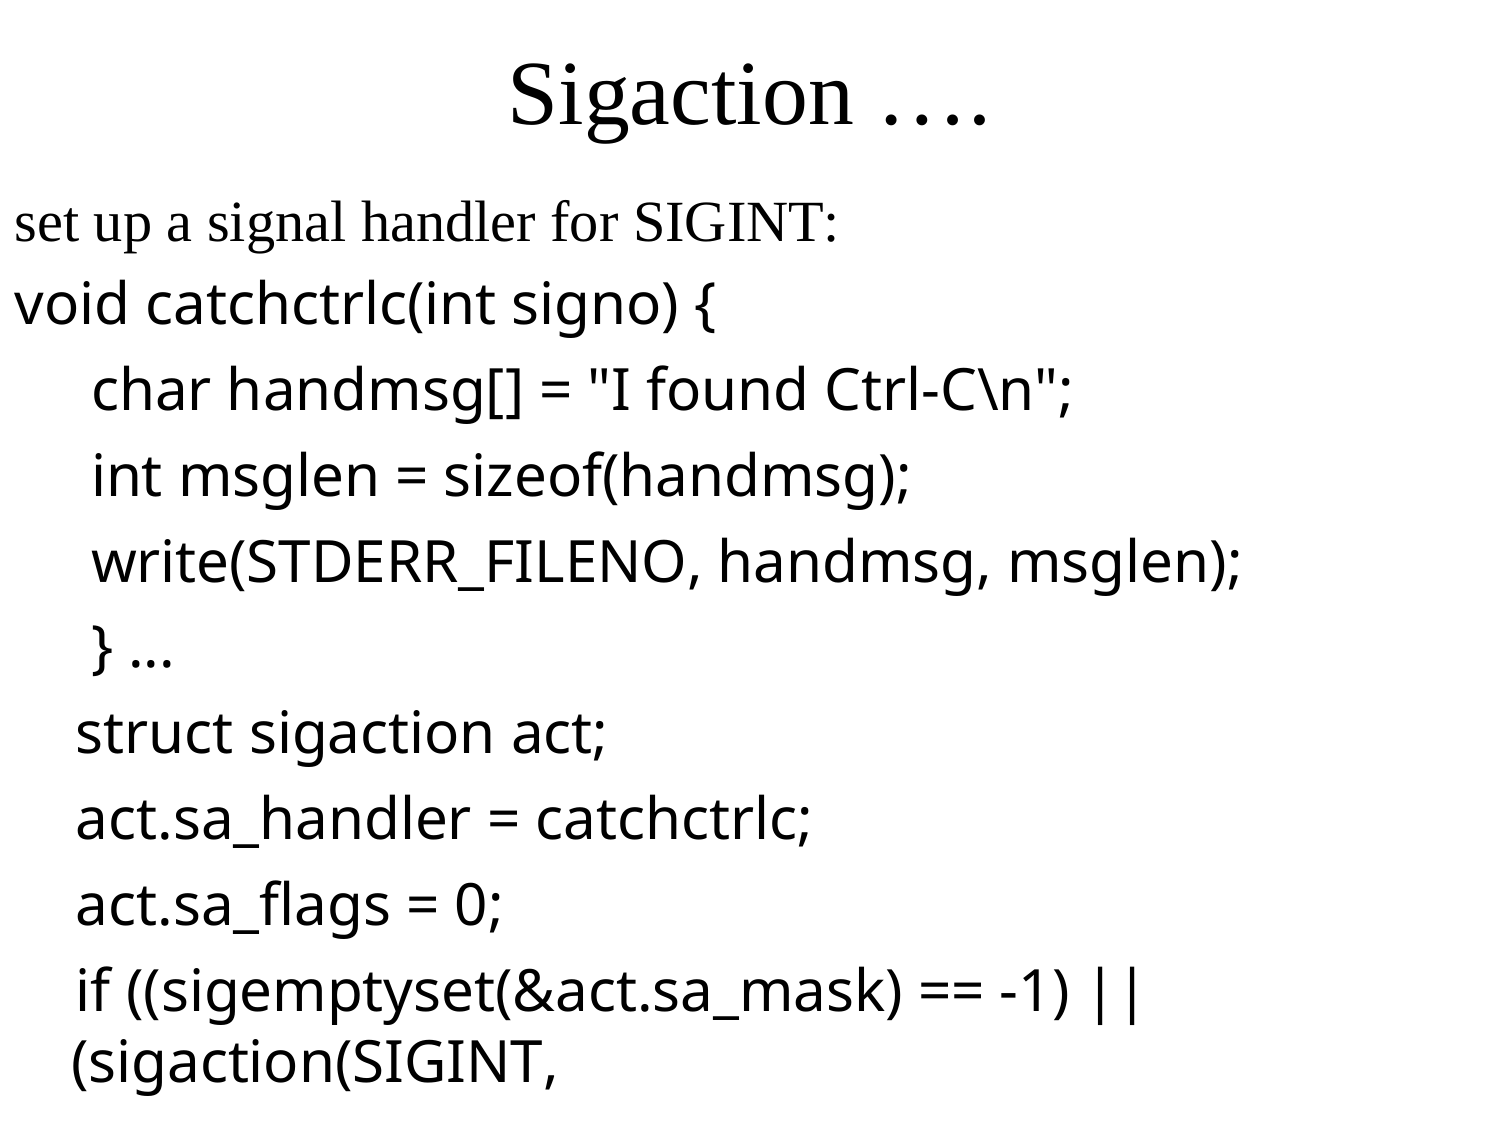

# Sigaction ….
set up a signal handler for SIGINT:
void catchctrlc(int signo) {
 char handmsg[] = "I found Ctrl-C\n";
 int msglen = sizeof(handmsg);
 write(STDERR_FILENO, handmsg, msglen);
 } ...
 struct sigaction act;
 act.sa_handler = catchctrlc;
 act.sa_flags = 0;
 if ((sigemptyset(&act.sa_mask) == -1) || (sigaction(SIGINT,
 &act, NULL) == -1))
 perror("Failed to set SIGINT to handle Ctrl-C");